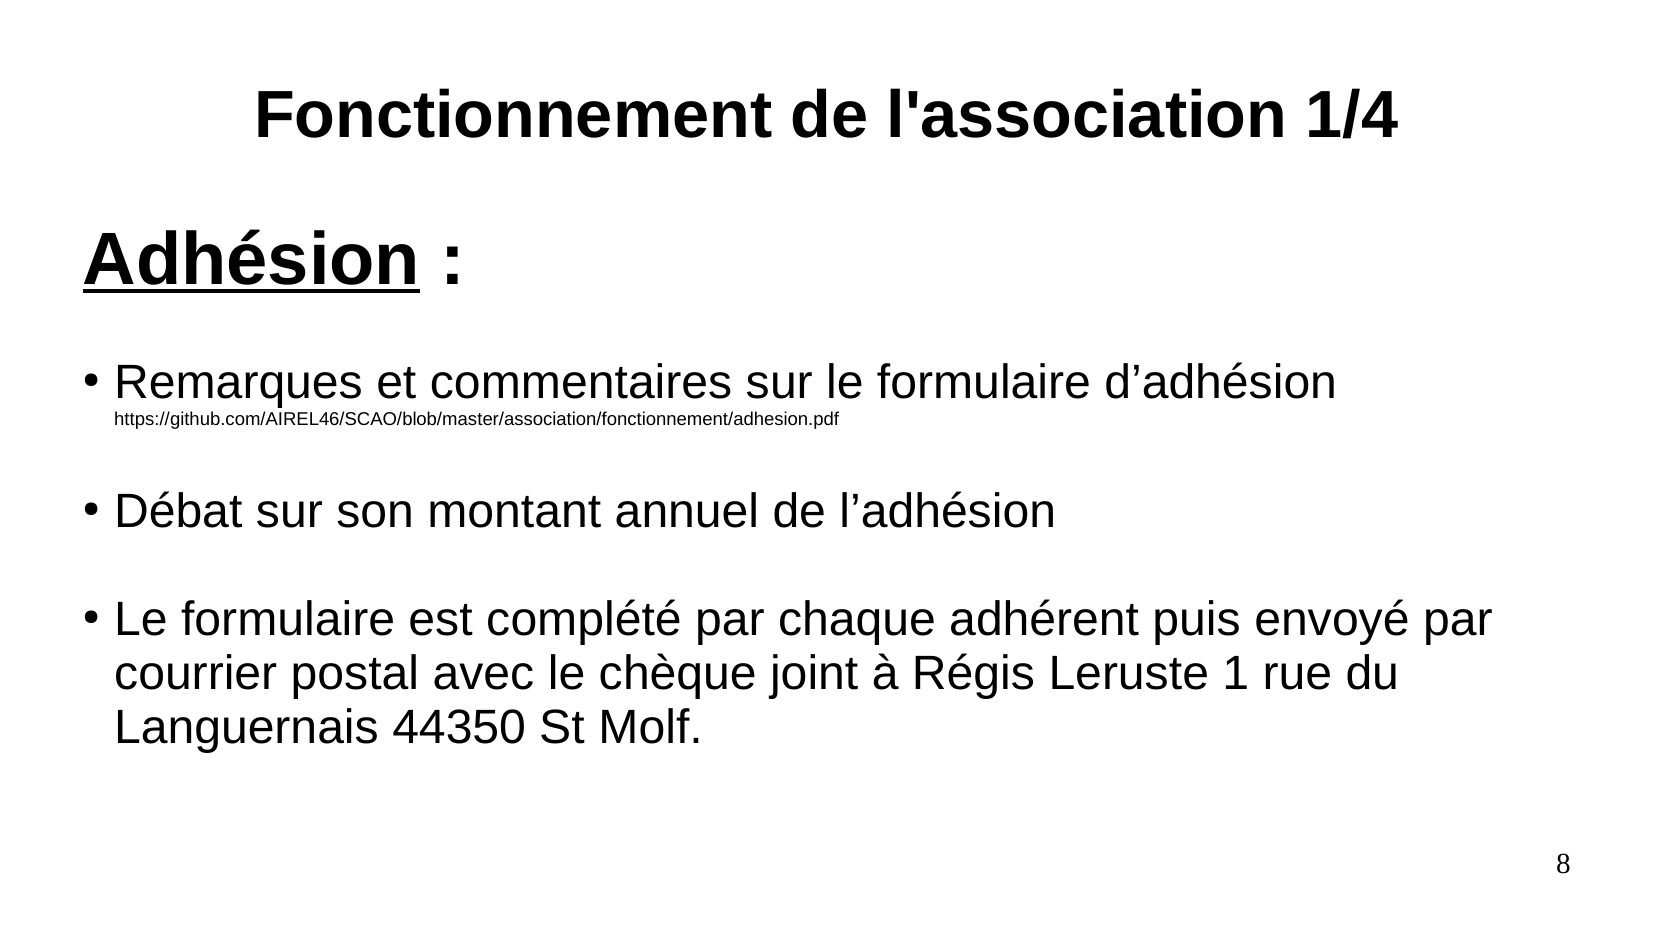

# Fonctionnement de l'association 1/4
Adhésion :
Remarques et commentaires sur le formulaire d’adhésion https://github.com/AIREL46/SCAO/blob/master/association/fonctionnement/adhesion.pdf
Débat sur son montant annuel de l’adhésion
Le formulaire est complété par chaque adhérent puis envoyé par courrier postal avec le chèque joint à Régis Leruste 1 rue du Languernais 44350 St Molf.
8